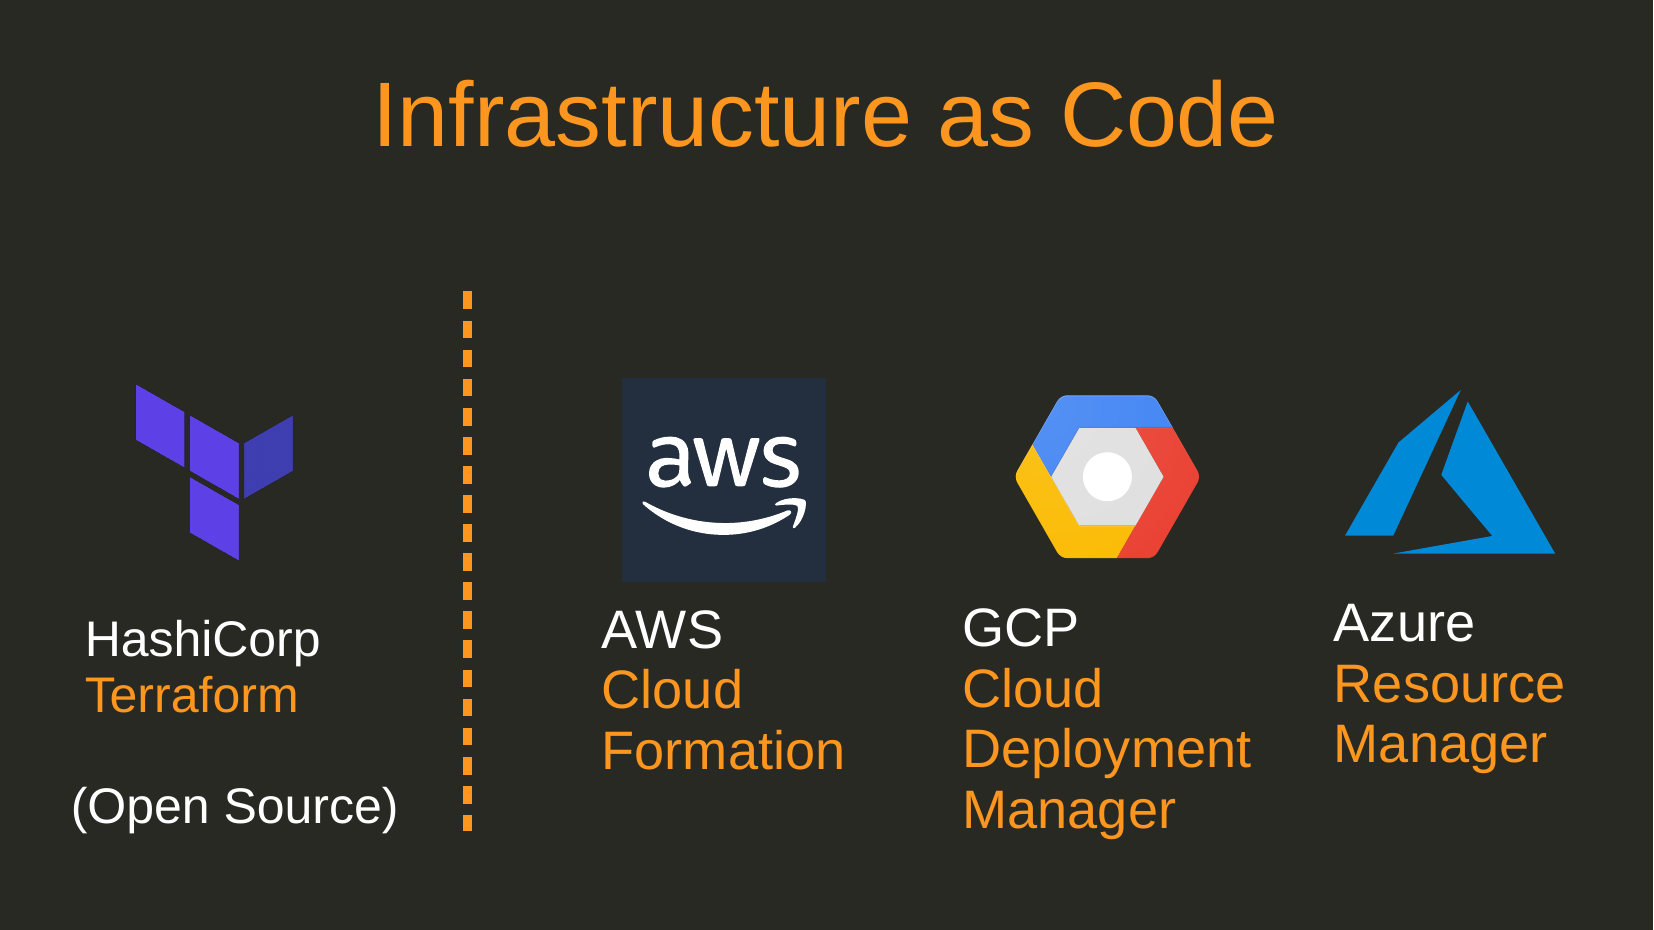

# Infrastructure as Code
 HashiCorp
 Terraform
 (Open Source)
AWS
Cloud
Formation
GCP
Cloud
Deployment
Manager
Azure
Resource
Manager